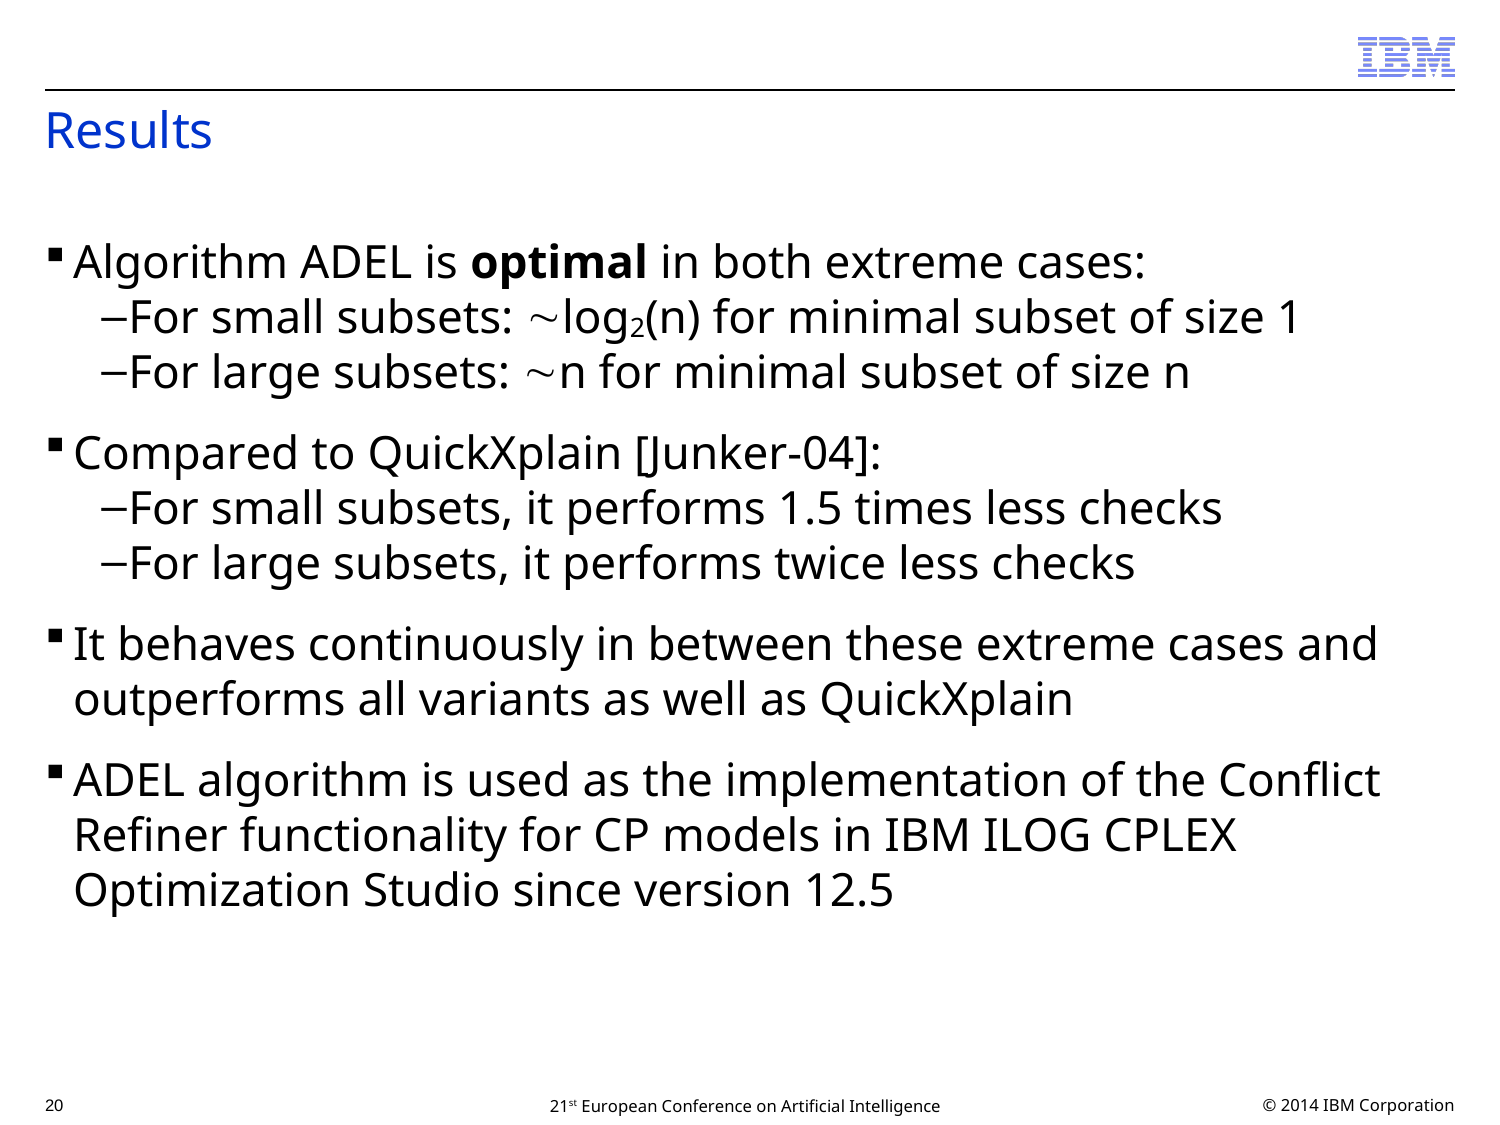

# Results
Algorithm ADEL is optimal in both extreme cases:
For small subsets: log2(n) for minimal subset of size 1
For large subsets: n for minimal subset of size n
Compared to QuickXplain [Junker-04]:
For small subsets, it performs 1.5 times less checks
For large subsets, it performs twice less checks
It behaves continuously in between these extreme cases and outperforms all variants as well as QuickXplain
ADEL algorithm is used as the implementation of the Conflict Refiner functionality for CP models in IBM ILOG CPLEX Optimization Studio since version 12.5
20